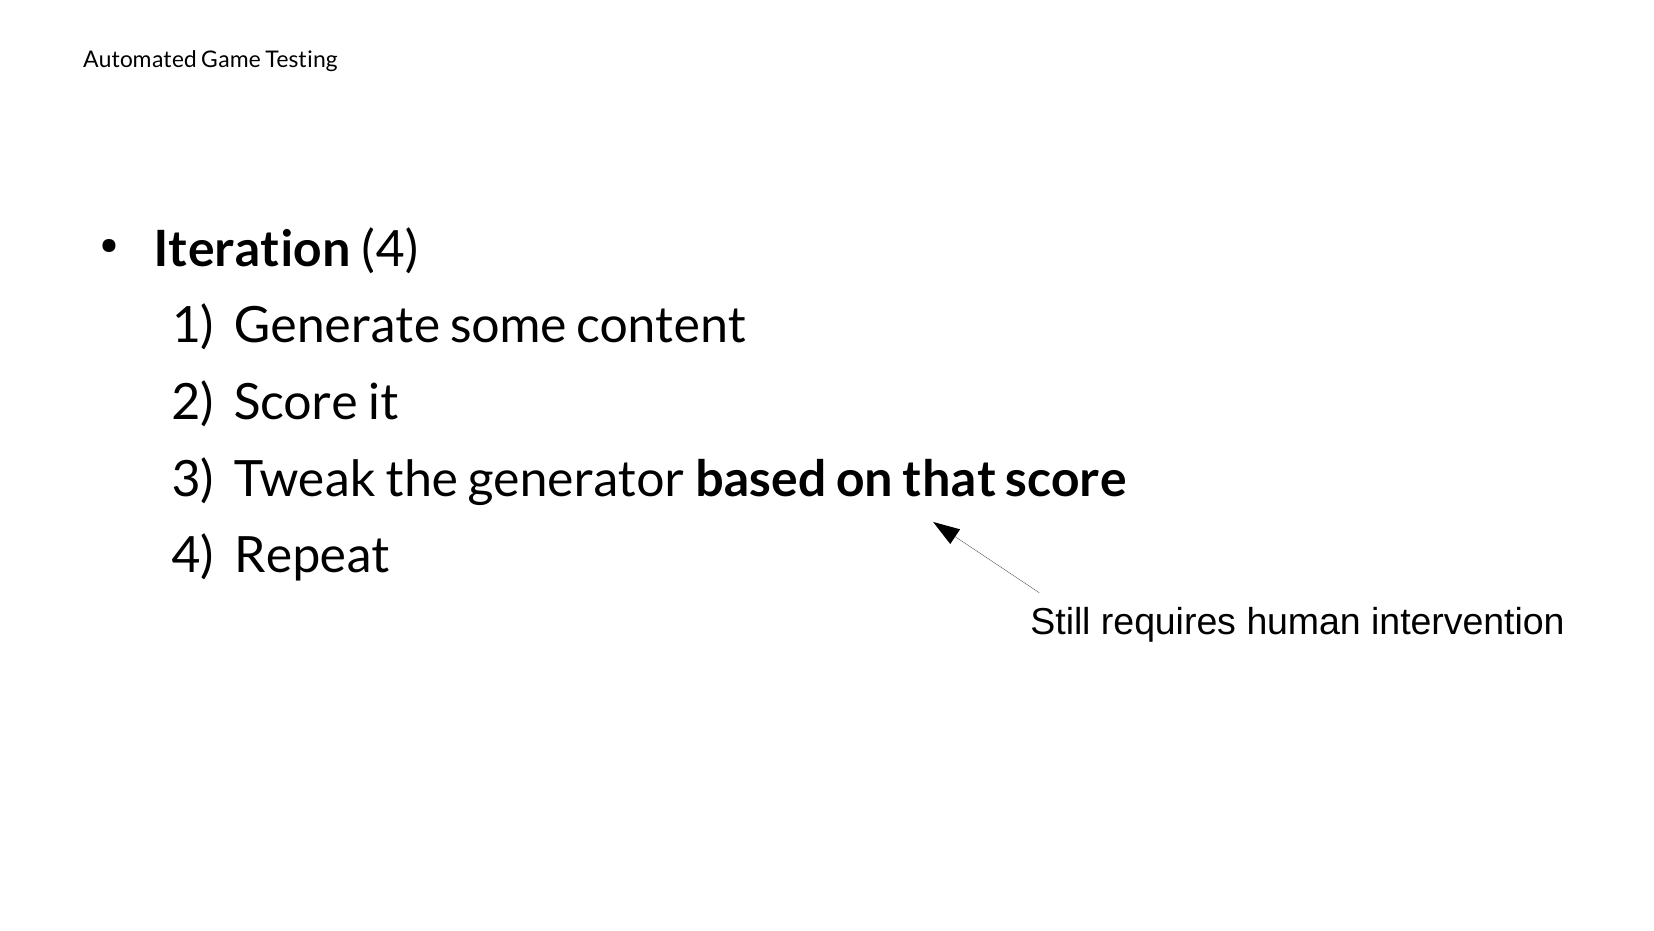

# Automated Game Testing
Iteration (4)
 Generate some content
 Score it
 Tweak the generator based on that score
 Repeat
Still requires human intervention